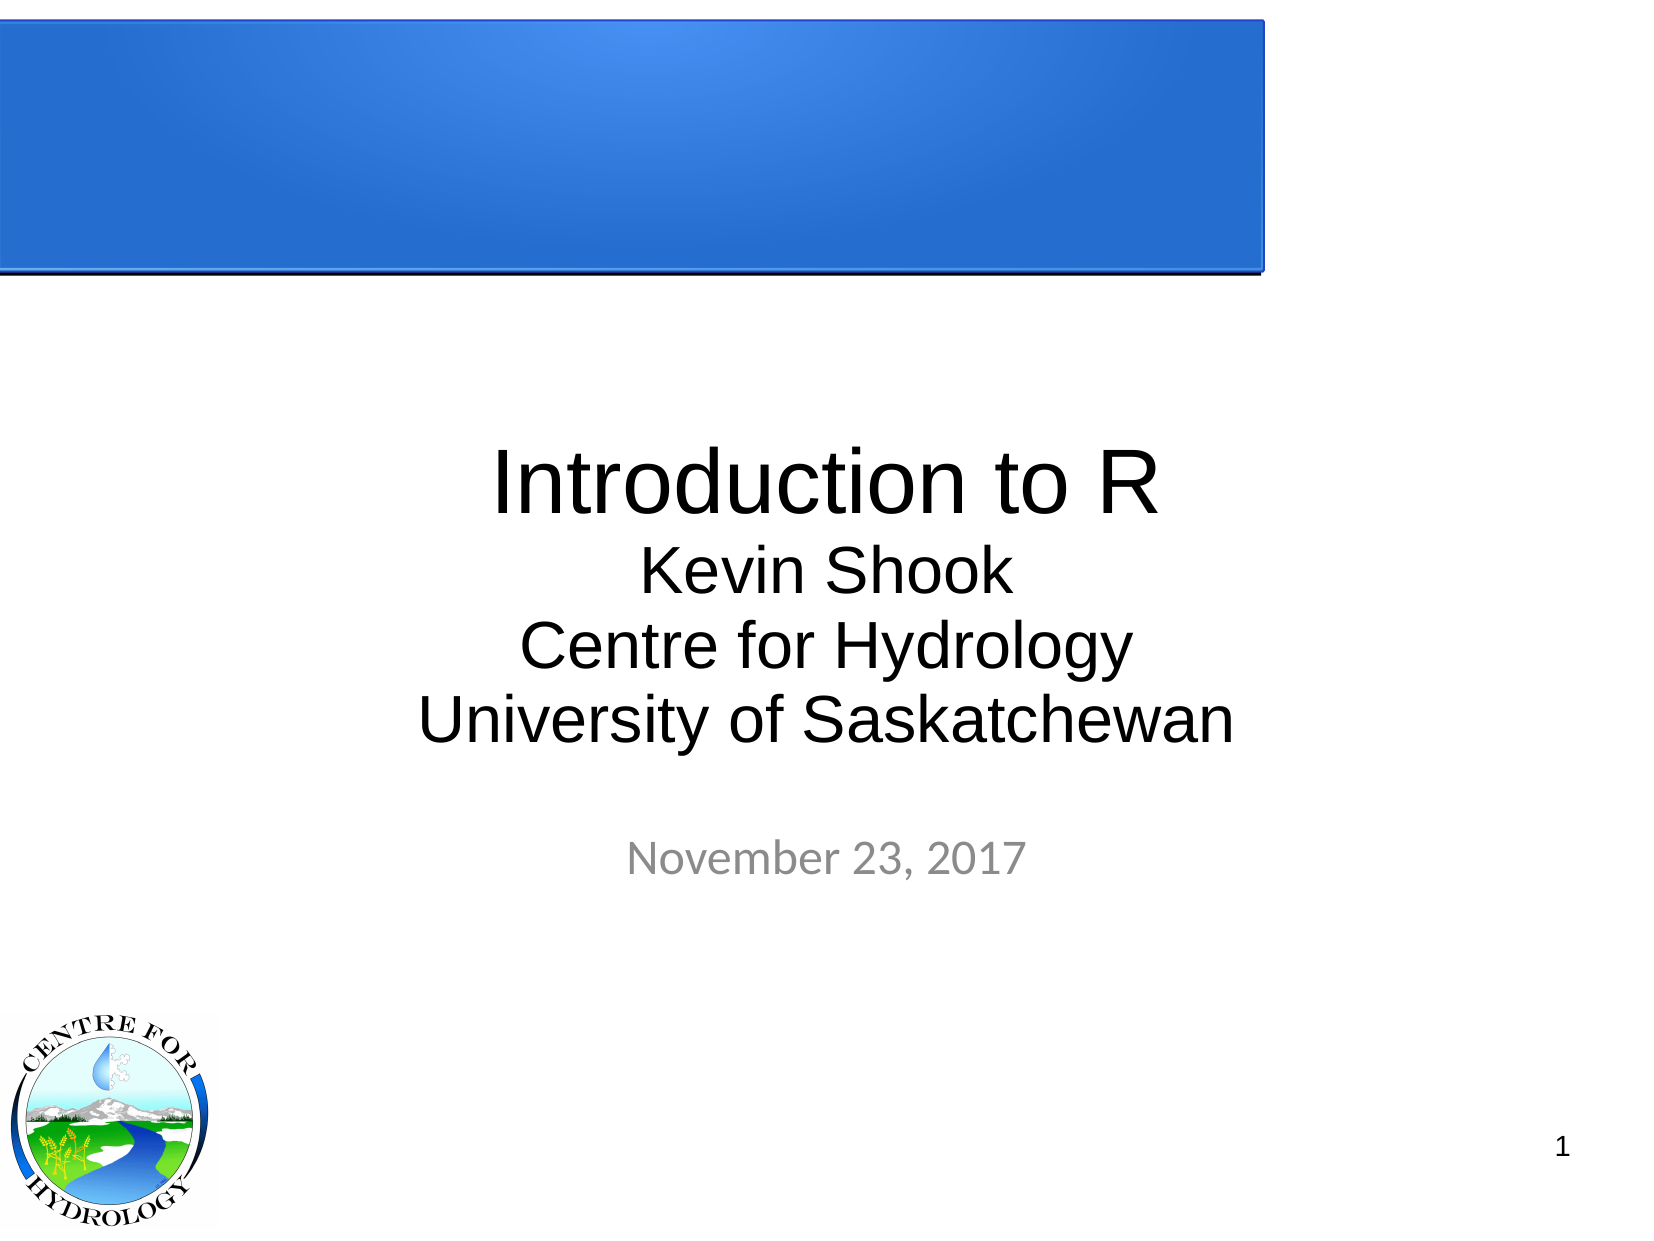

# Introduction to R
Kevin Shook
Centre for Hydrology
University of Saskatchewan
November 23, 2017
1